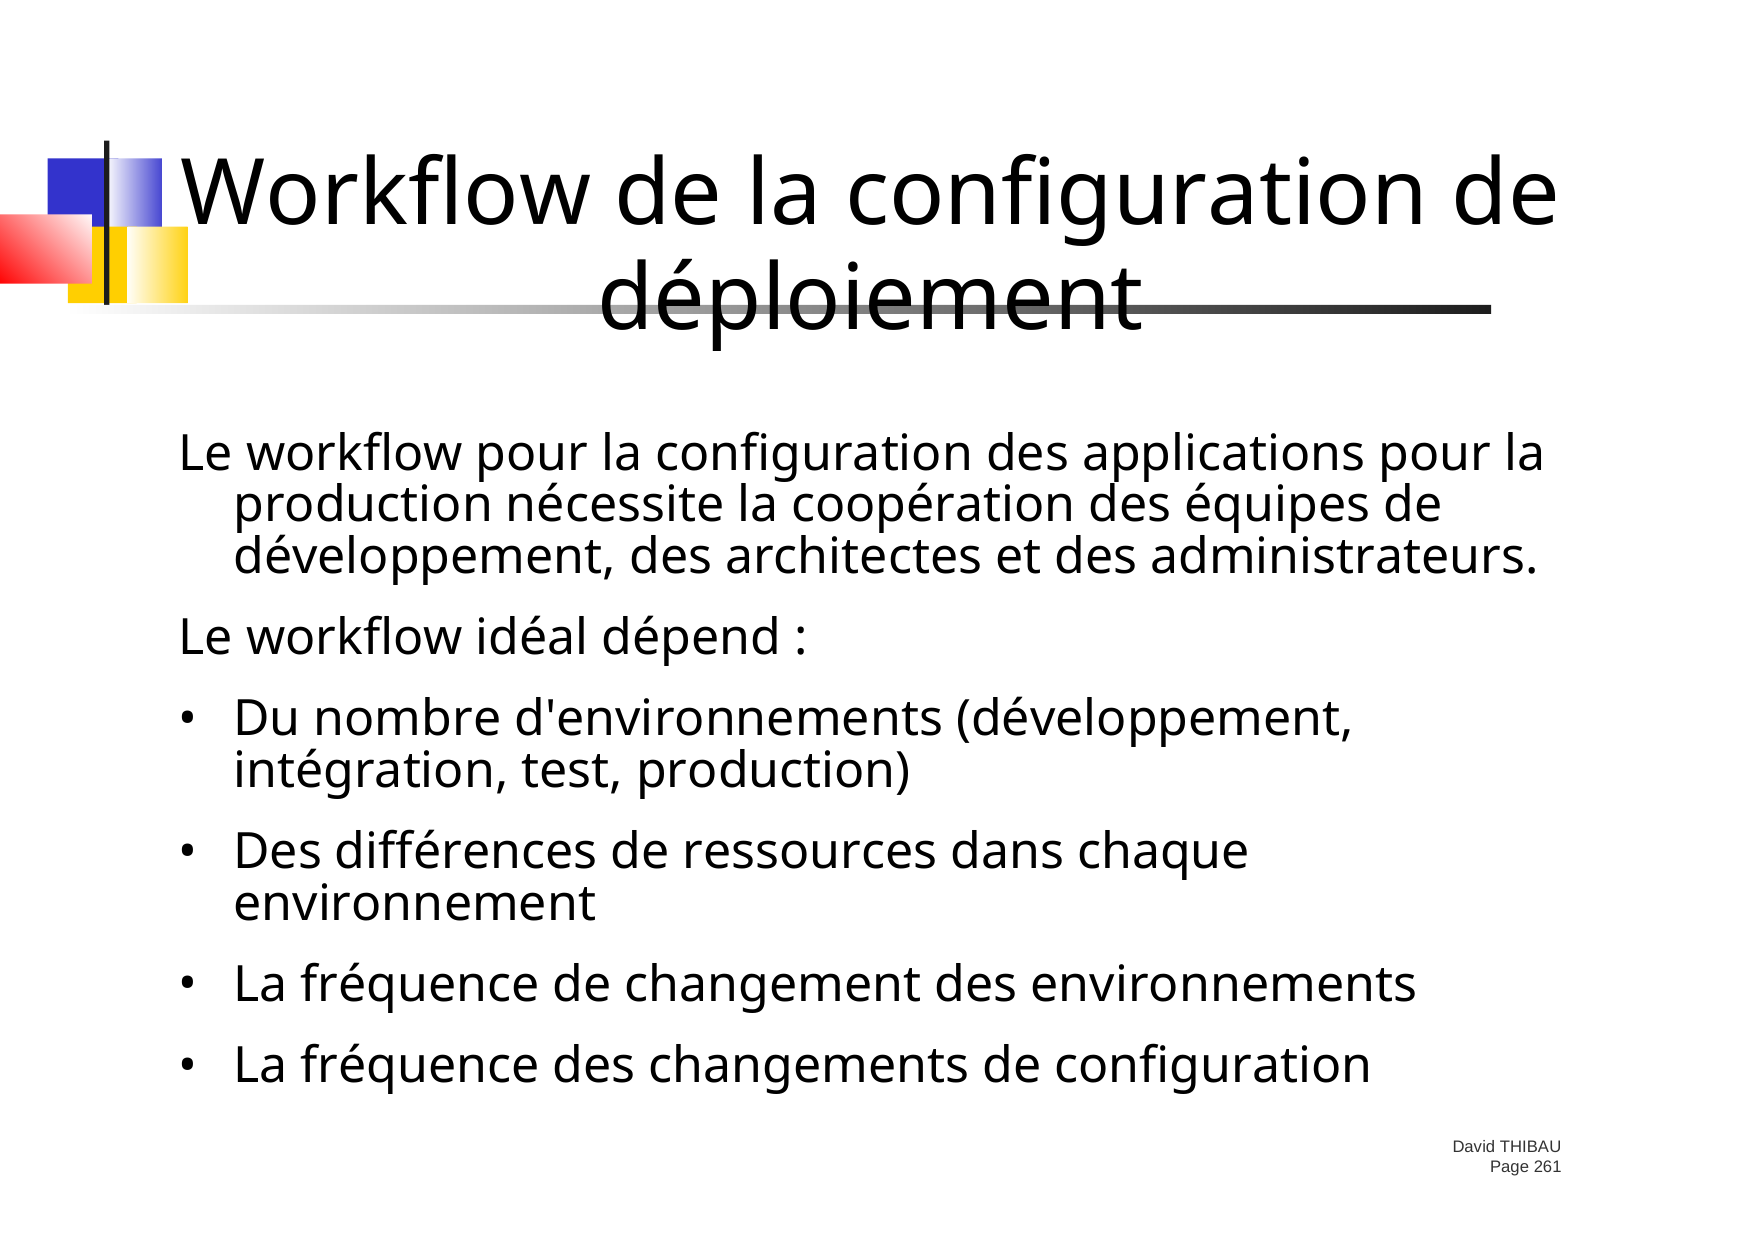

# Workflow de la configuration de déploiement
Le workflow pour la configuration des applications pour la production nécessite la coopération des équipes de développement, des architectes et des administrateurs.
Le workflow idéal dépend :
Du nombre d'environnements (développement, intégration, test, production)
Des différences de ressources dans chaque environnement
La fréquence de changement des environnements
La fréquence des changements de configuration